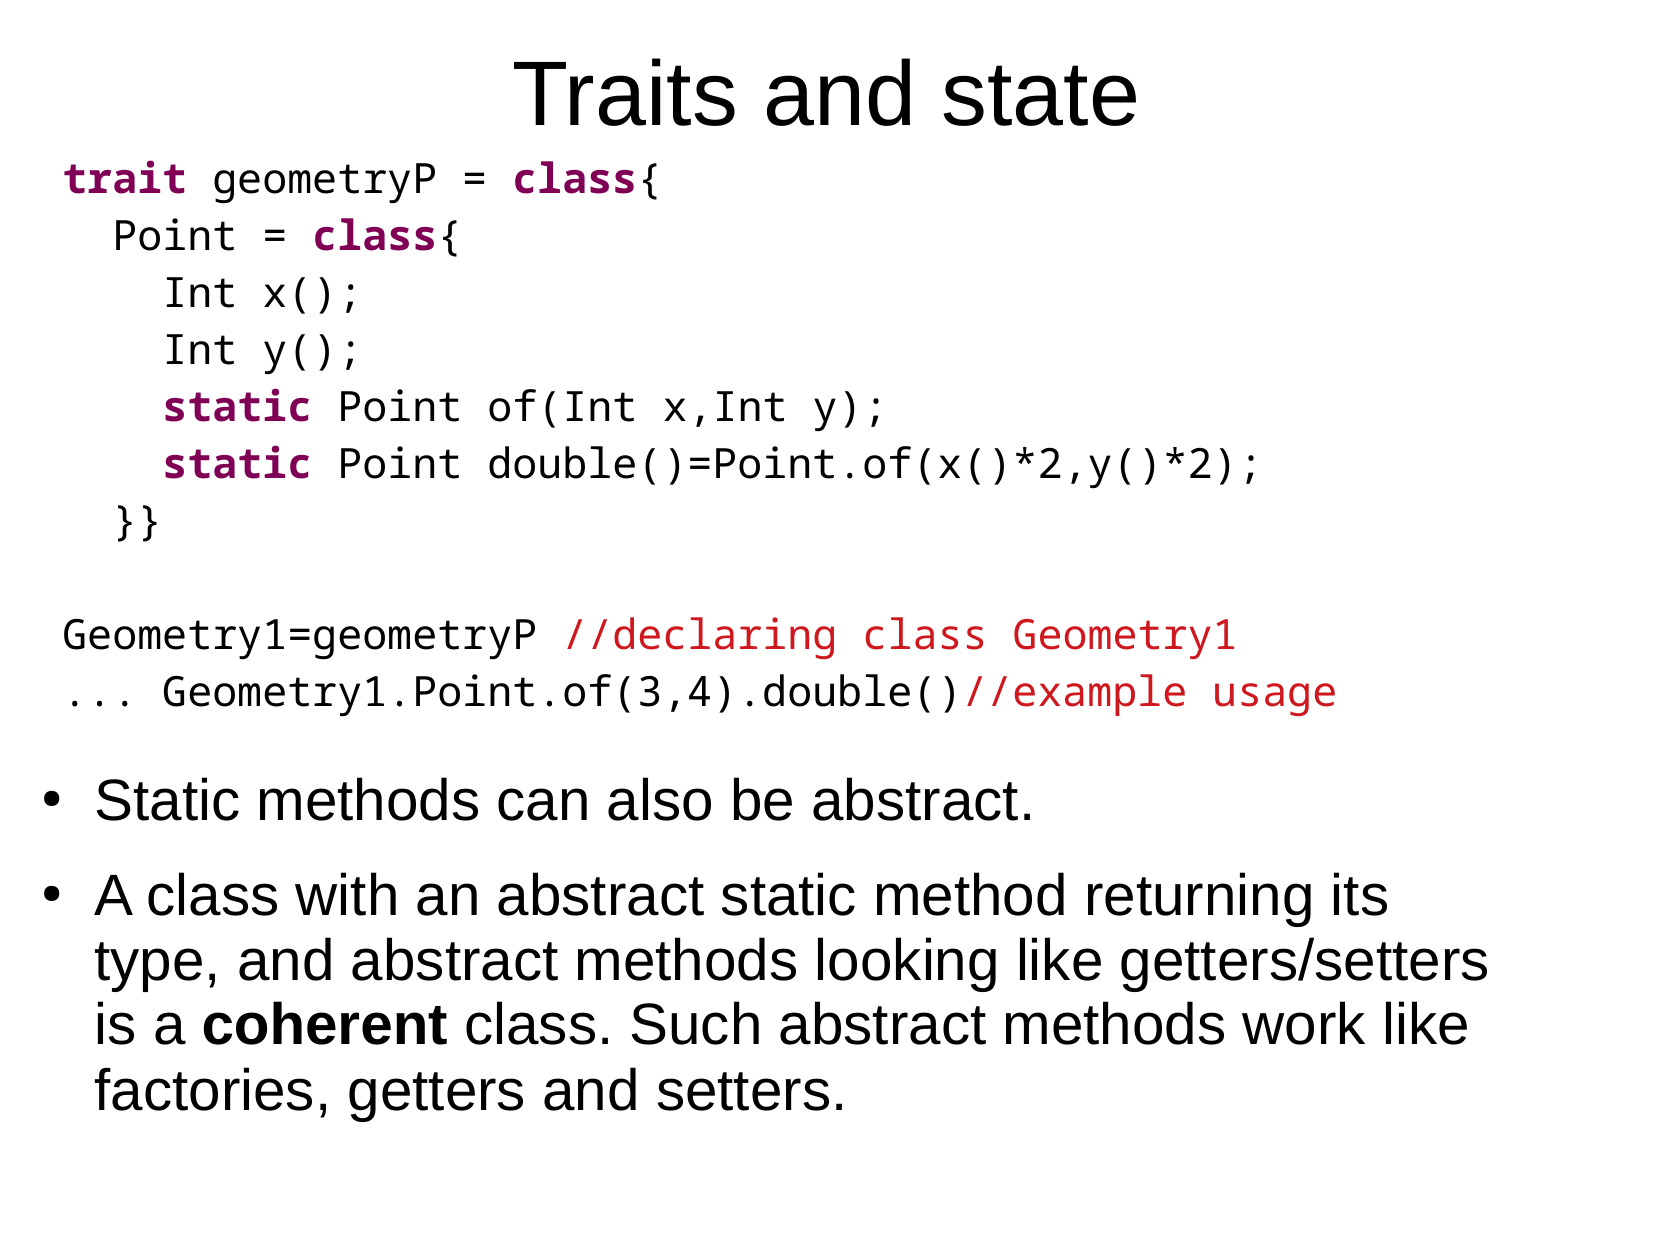

# Traits and state
trait geometryP = class{
 Point = class{
 Int x();
 Int y();
 static Point of(Int x,Int y);
 static Point double()=Point.of(x()*2,y()*2);
 }}
Geometry1=geometryP //declaring class Geometry1
... Geometry1.Point.of(3,4).double()//example usage
Static methods can also be abstract.
A class with an abstract static method returning its type, and abstract methods looking like getters/setters is a coherent class. Such abstract methods work like factories, getters and setters.